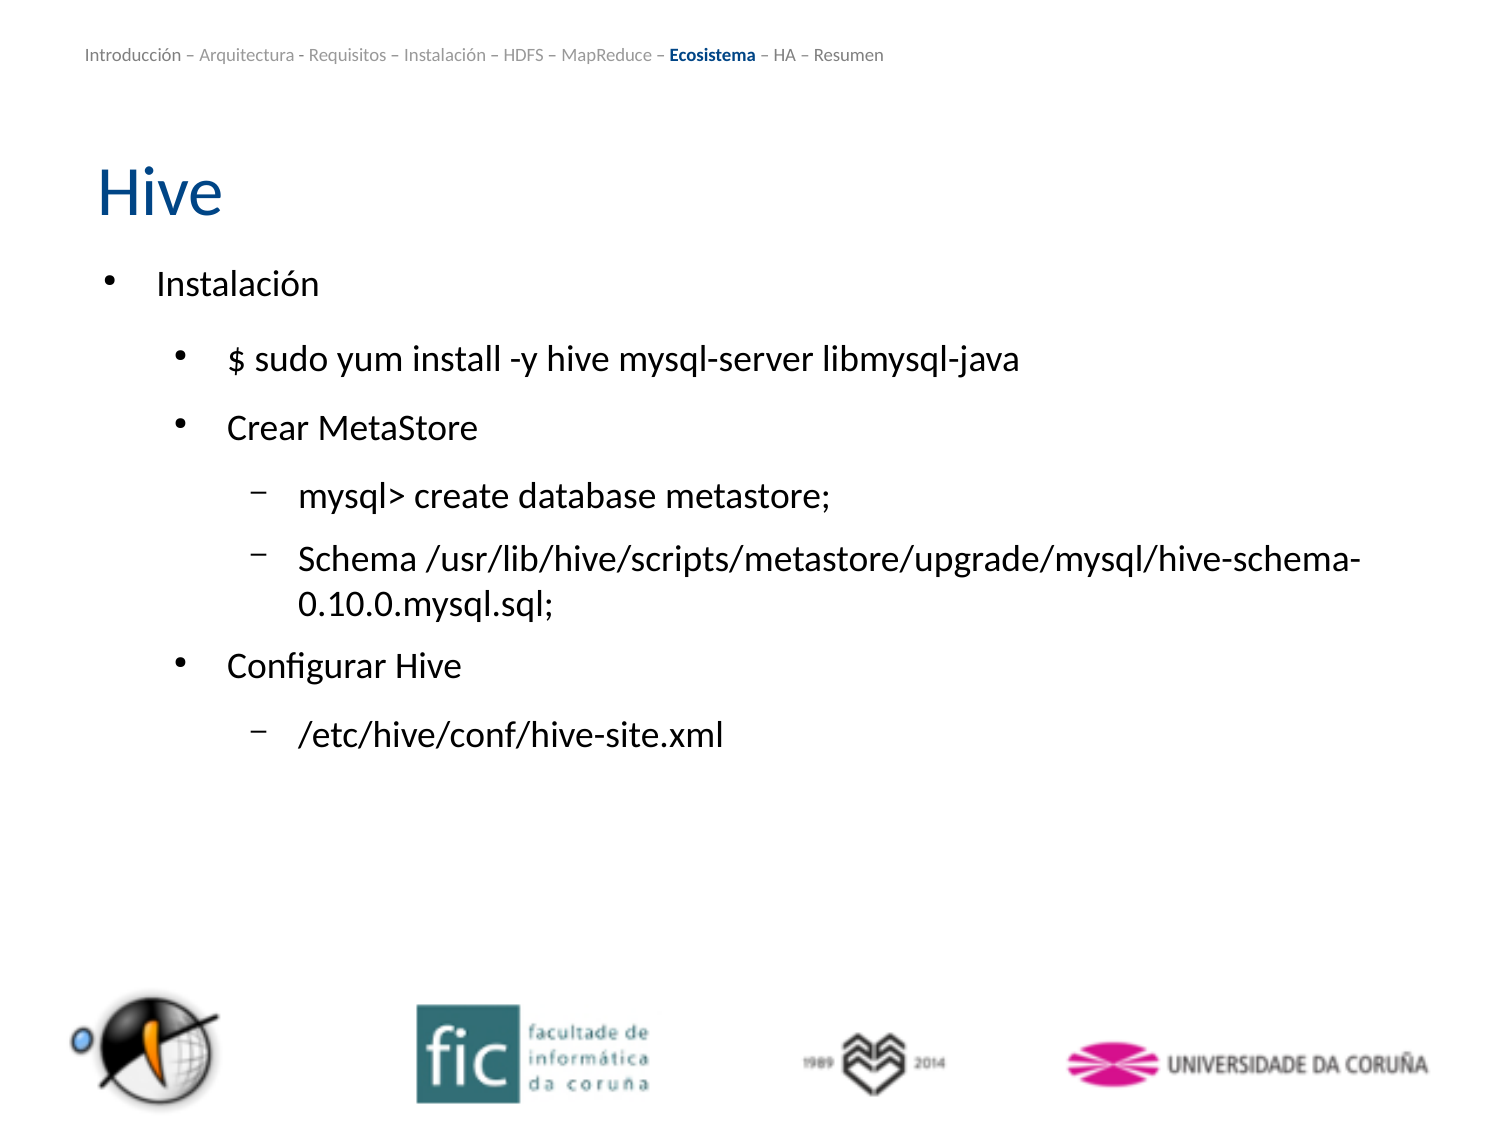

Introducción – Arquitectura - Requisitos – Instalación – HDFS – MapReduce – Ecosistema – HA – Resumen
# Hive
Instalación
$ sudo yum install -y hive mysql-server libmysql-java
Crear MetaStore
mysql> create database metastore;
Schema /usr/lib/hive/scripts/metastore/upgrade/mysql/hive-schema-0.10.0.mysql.sql;
Configurar Hive
/etc/hive/conf/hive-site.xml